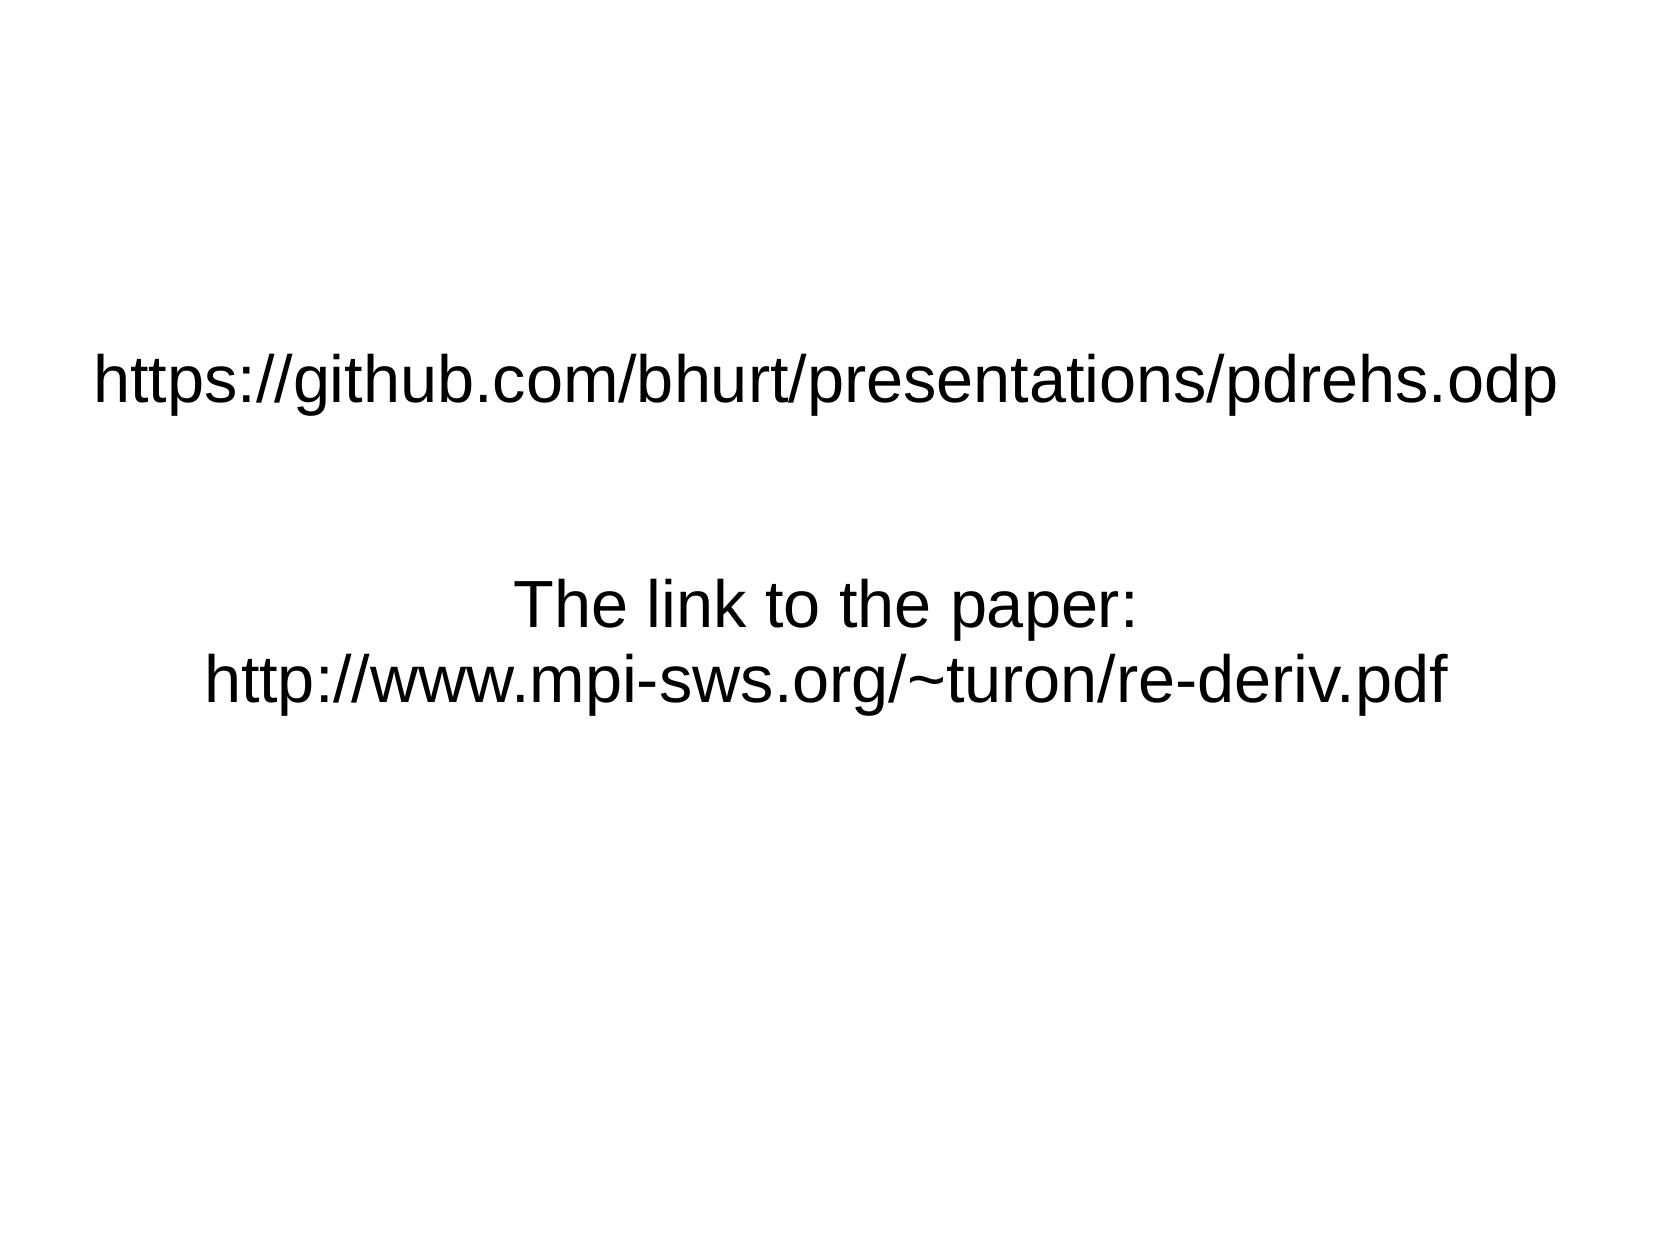

# https://github.com/bhurt/presentations/pdrehs.odp
The link to the paper:
http://www.mpi-sws.org/~turon/re-deriv.pdf